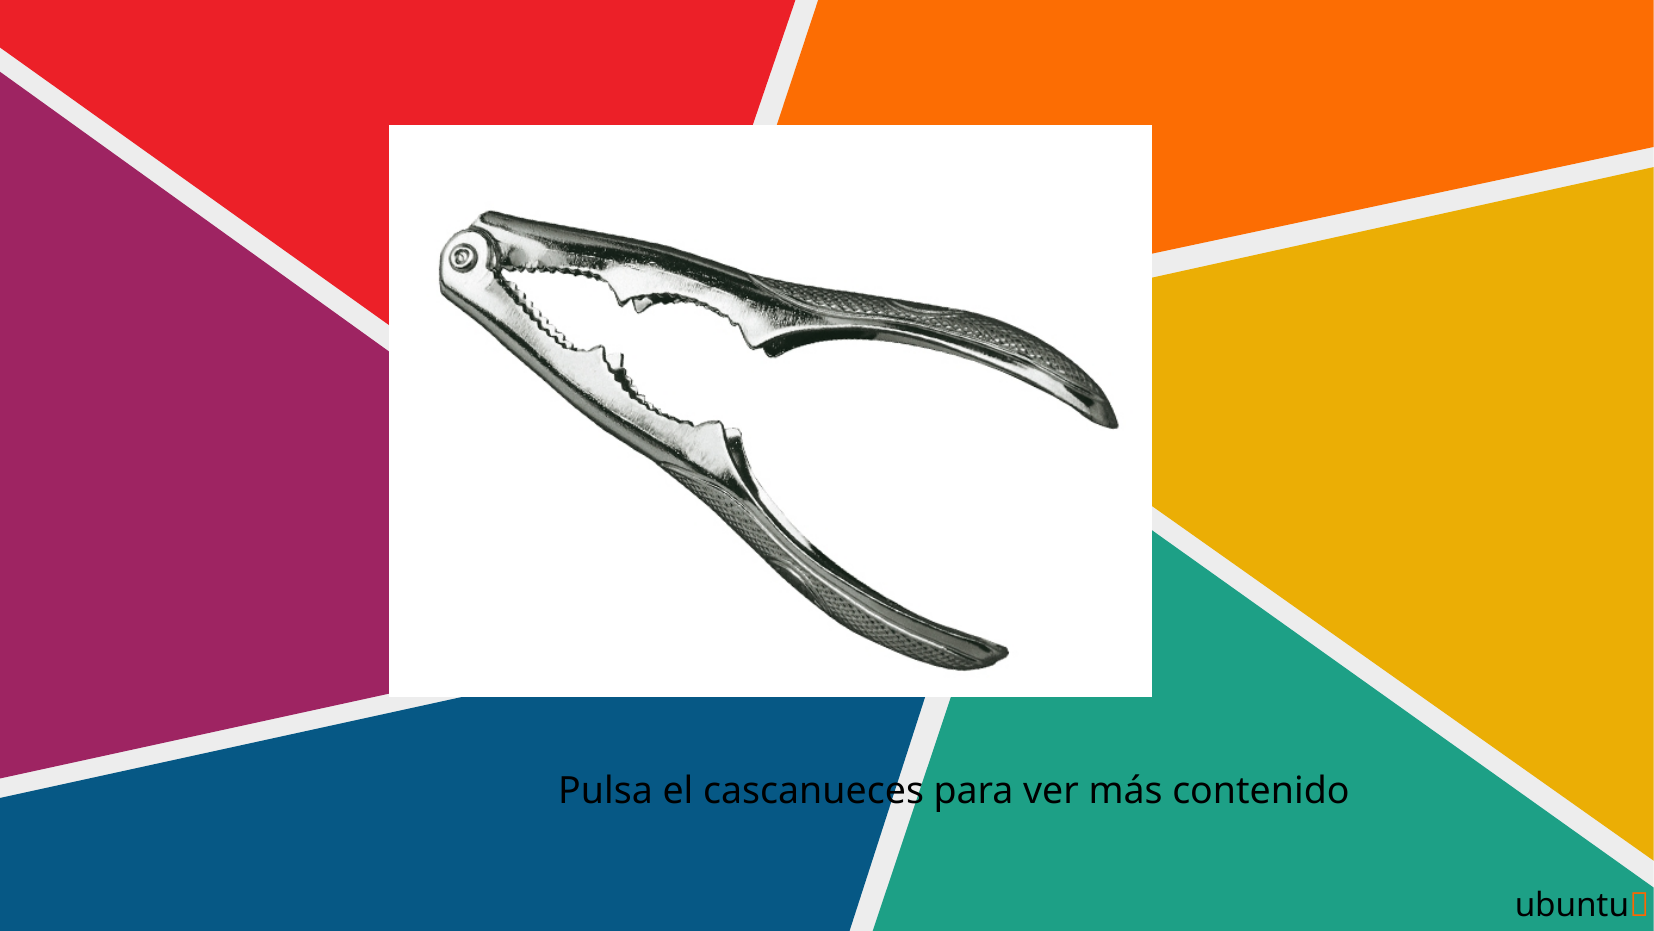

Pulsa el cascanueces para ver más contenido
ubuntu